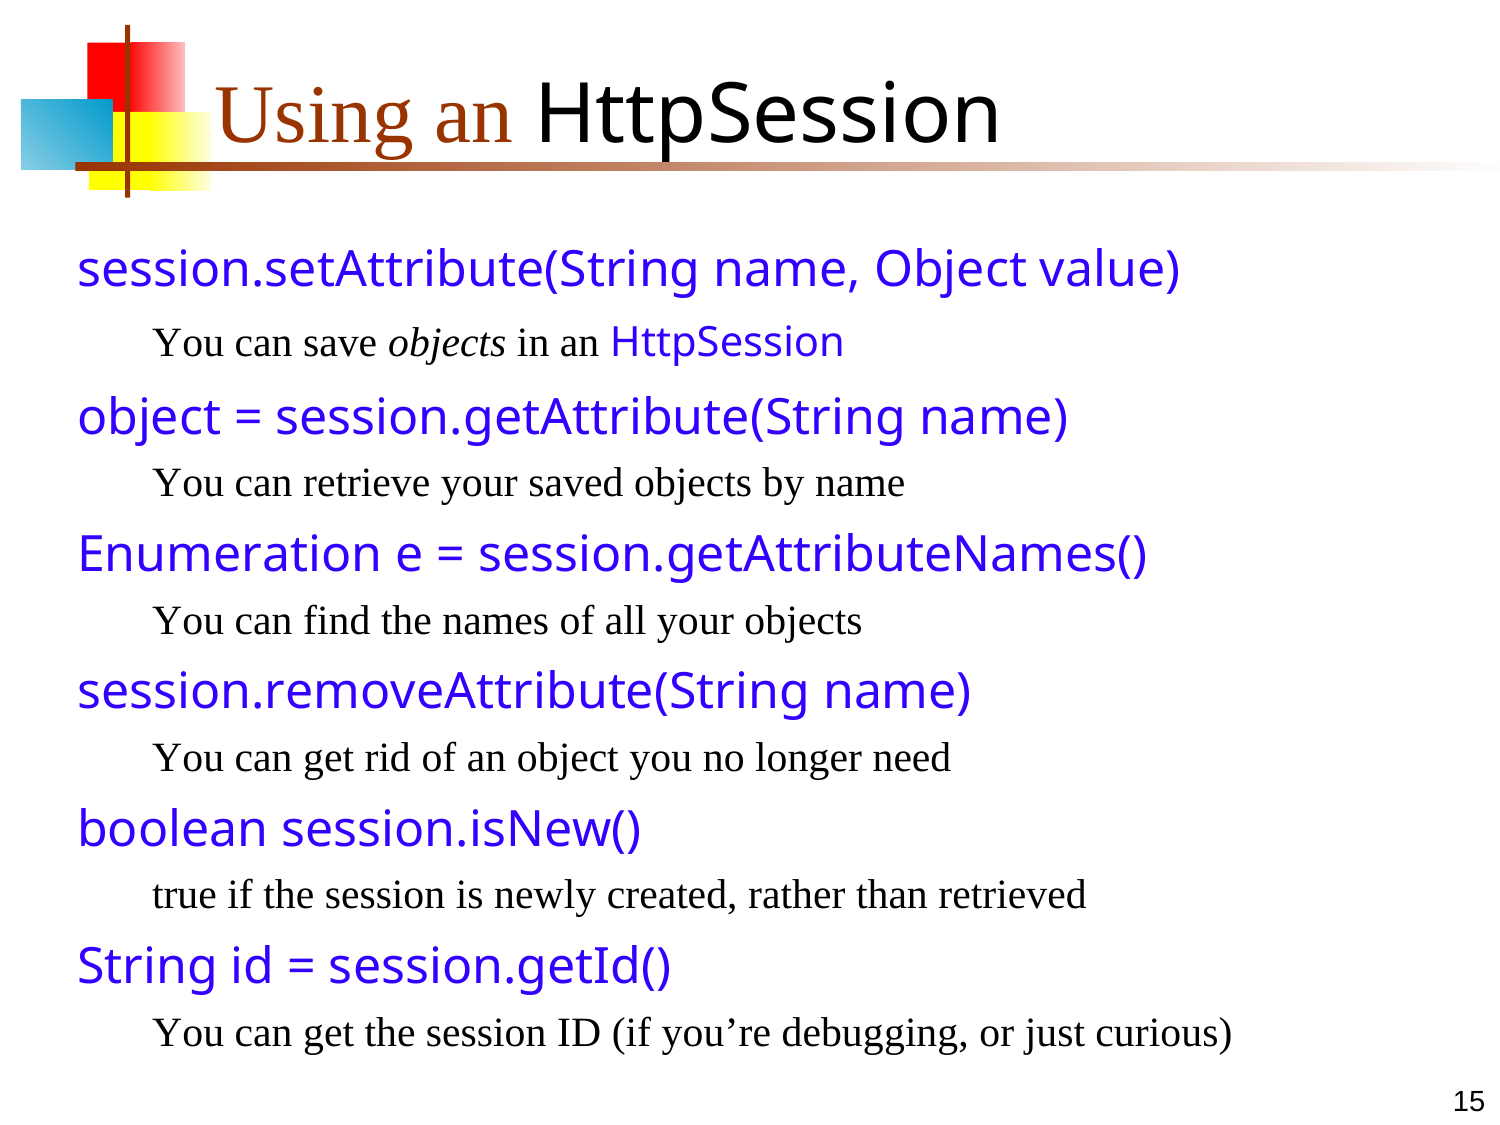

# Using an HttpSession
session.setAttribute(String name, Object value)
You can save objects in an HttpSession
object = session.getAttribute(String name)
You can retrieve your saved objects by name
Enumeration e = session.getAttributeNames()
You can find the names of all your objects
session.removeAttribute(String name)
You can get rid of an object you no longer need
boolean session.isNew()
true if the session is newly created, rather than retrieved
String id = session.getId()
You can get the session ID (if you’re debugging, or just curious)
15